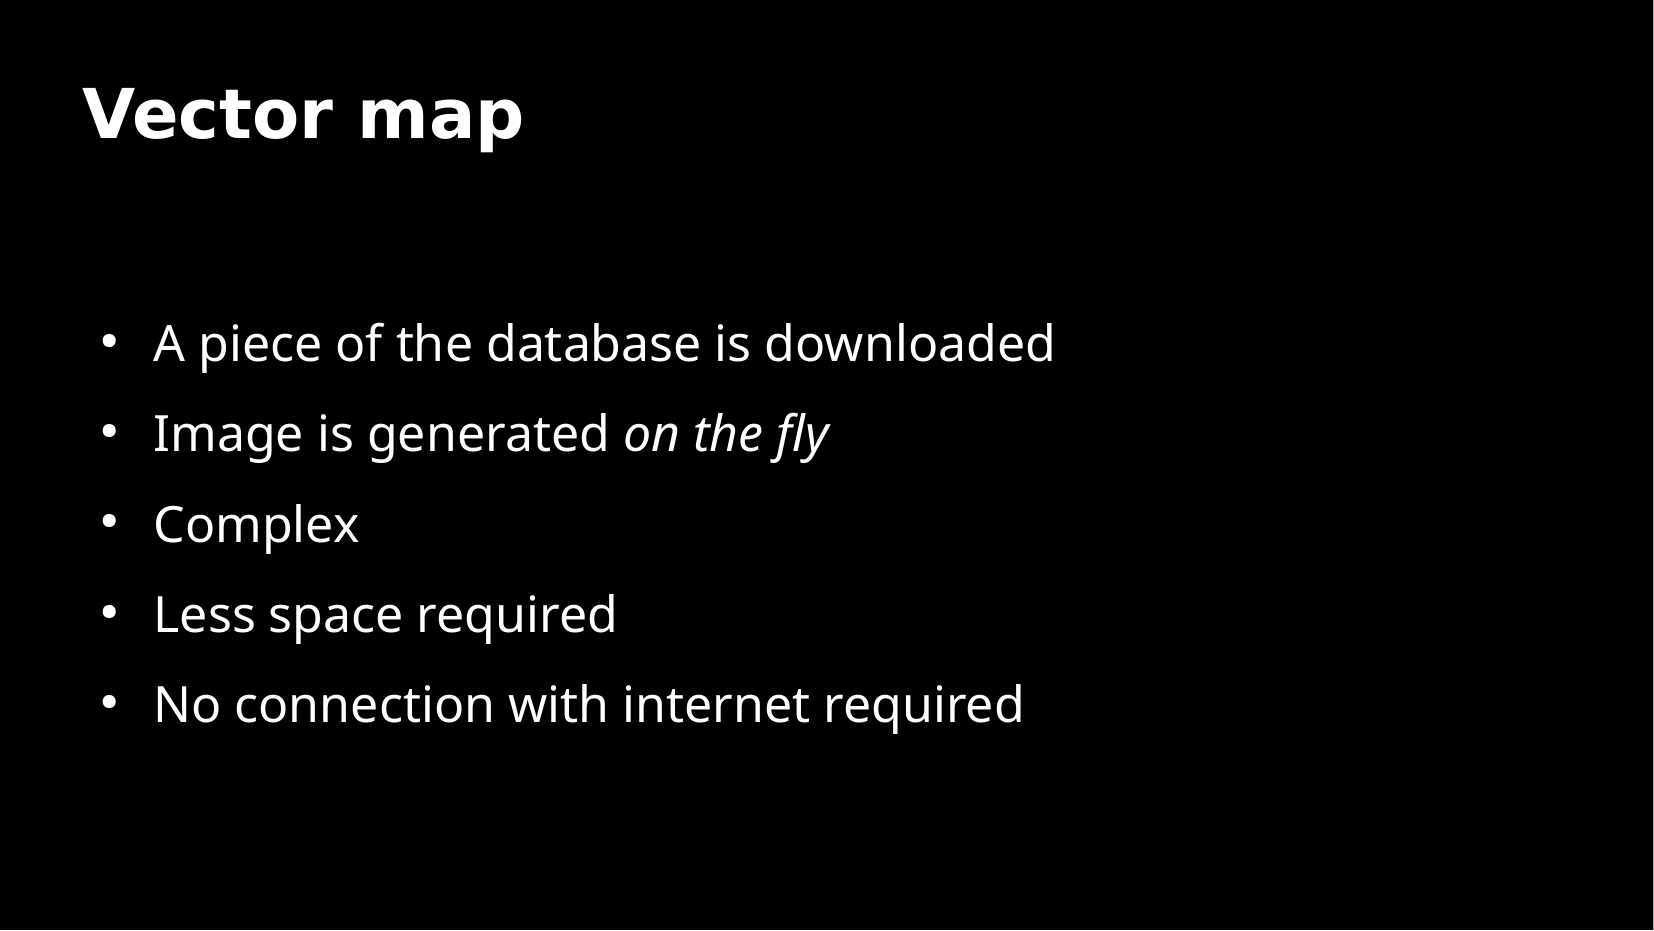

# Vector map
A piece of the database is downloaded
Image is generated on the fly
Complex
Less space required
No connection with internet required